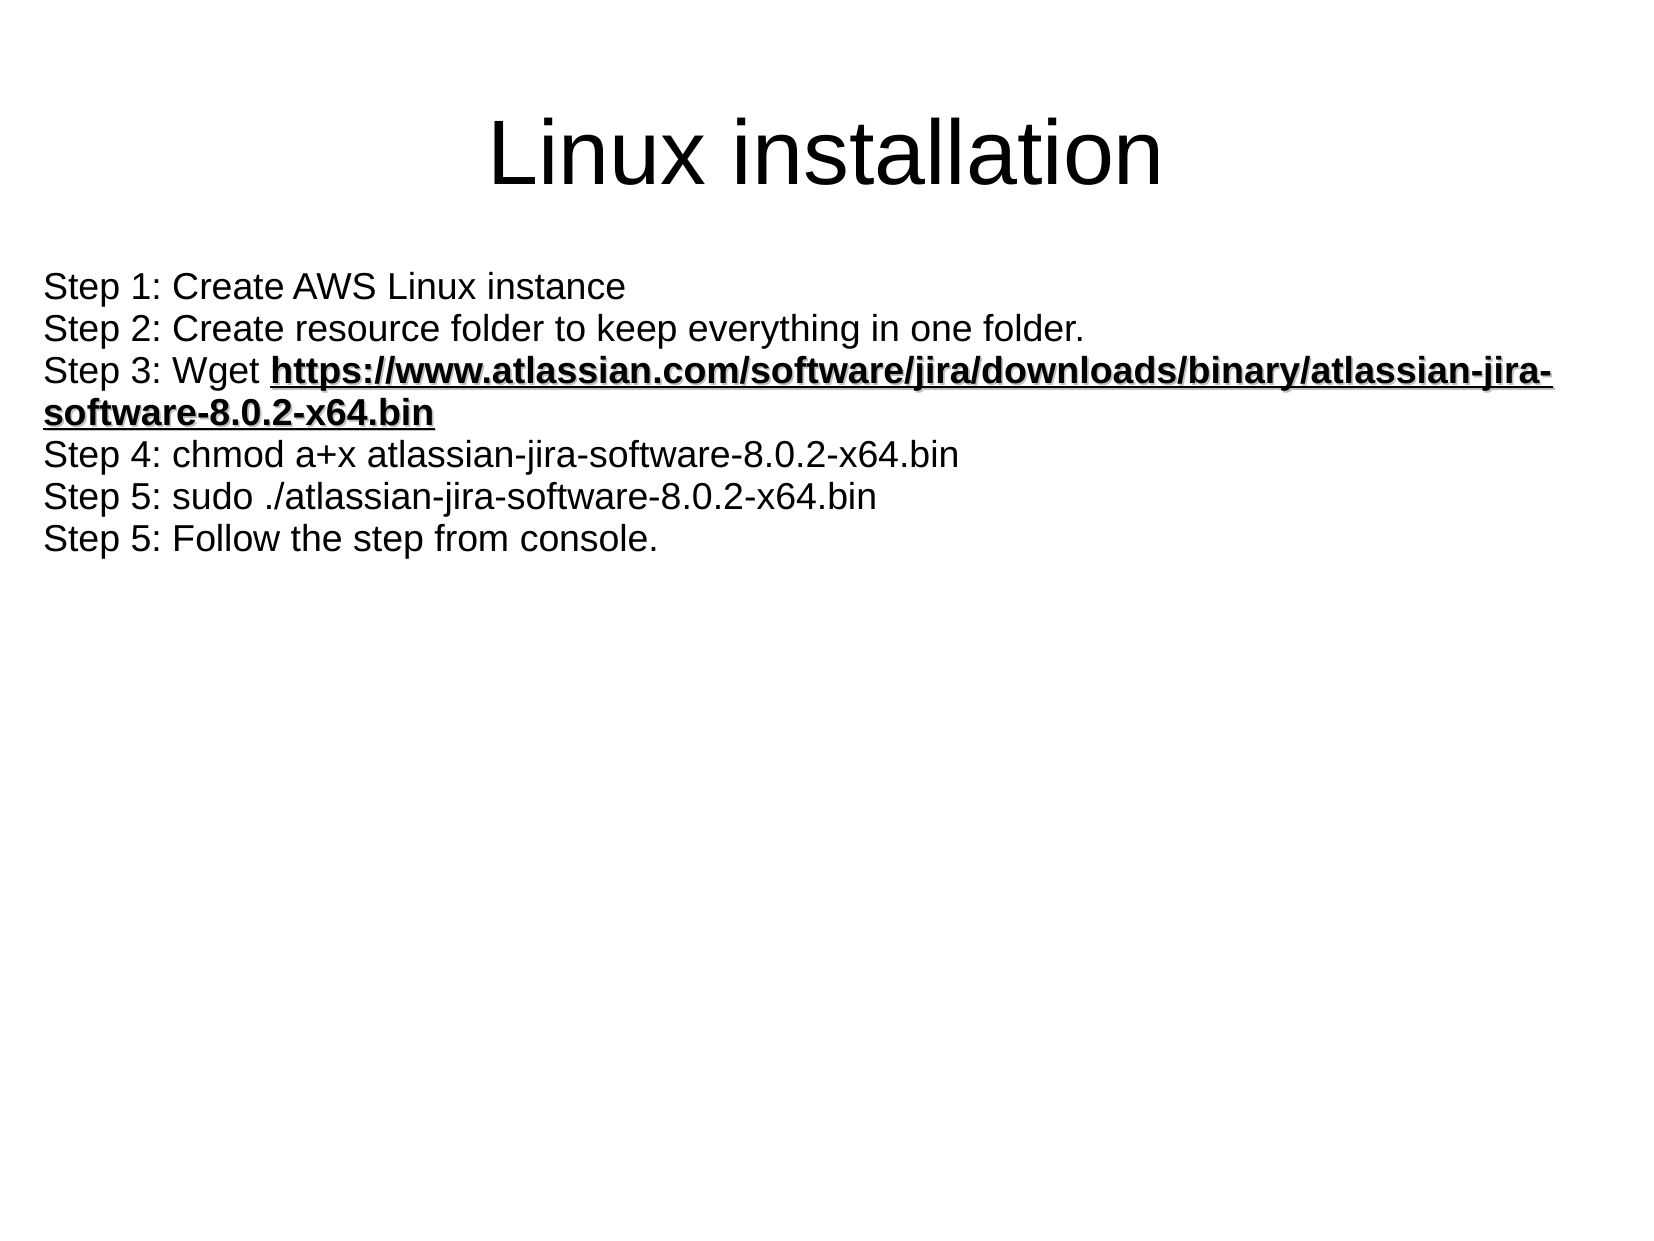

# Linux installation
Step 1: Create AWS Linux instance
Step 2: Create resource folder to keep everything in one folder.
Step 3: Wget https://www.atlassian.com/software/jira/downloads/binary/atlassian-jira-software-8.0.2-x64.bin
Step 4: chmod a+x atlassian-jira-software-8.0.2-x64.bin
Step 5: sudo ./atlassian-jira-software-8.0.2-x64.bin
Step 5: Follow the step from console.